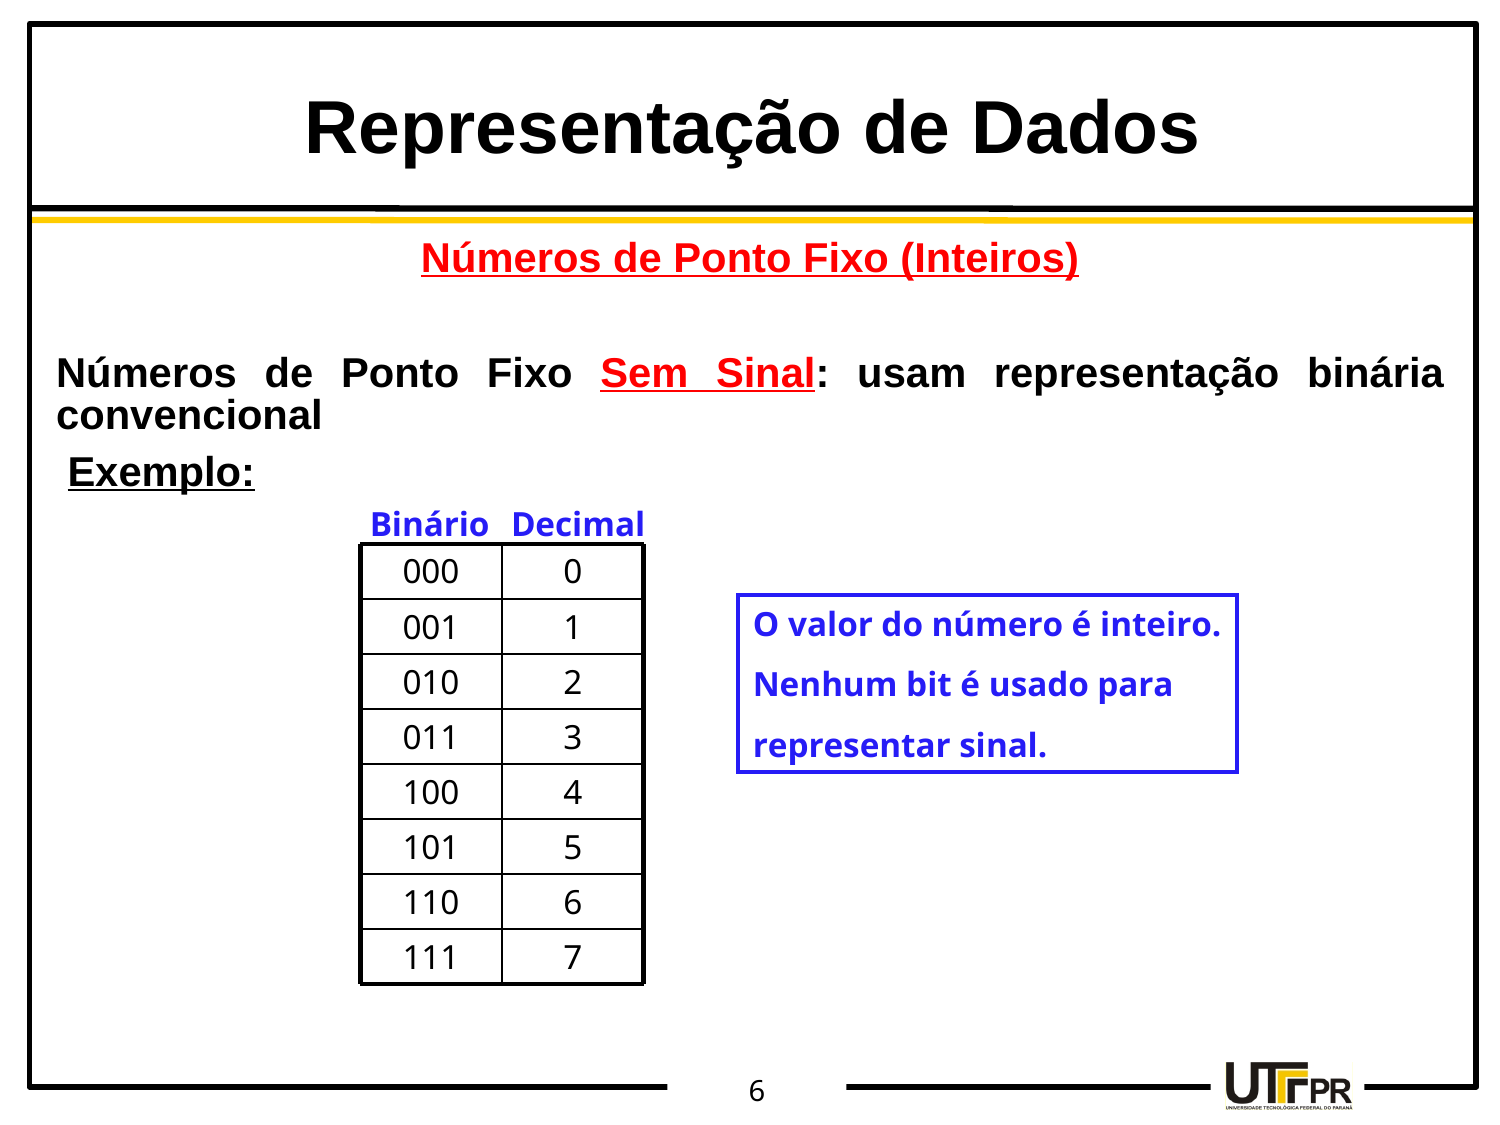

Representação de Dados
# Números de Ponto Fixo (Inteiros)
Números de Ponto Fixo Sem Sinal: usam representação binária convencional
 Exemplo:
Binário
Decimal
000
0
001
1
010
2
011
3
100
4
101
5
110
6
111
7
O valor do número é inteiro.
Nenhum bit é usado para
representar sinal.